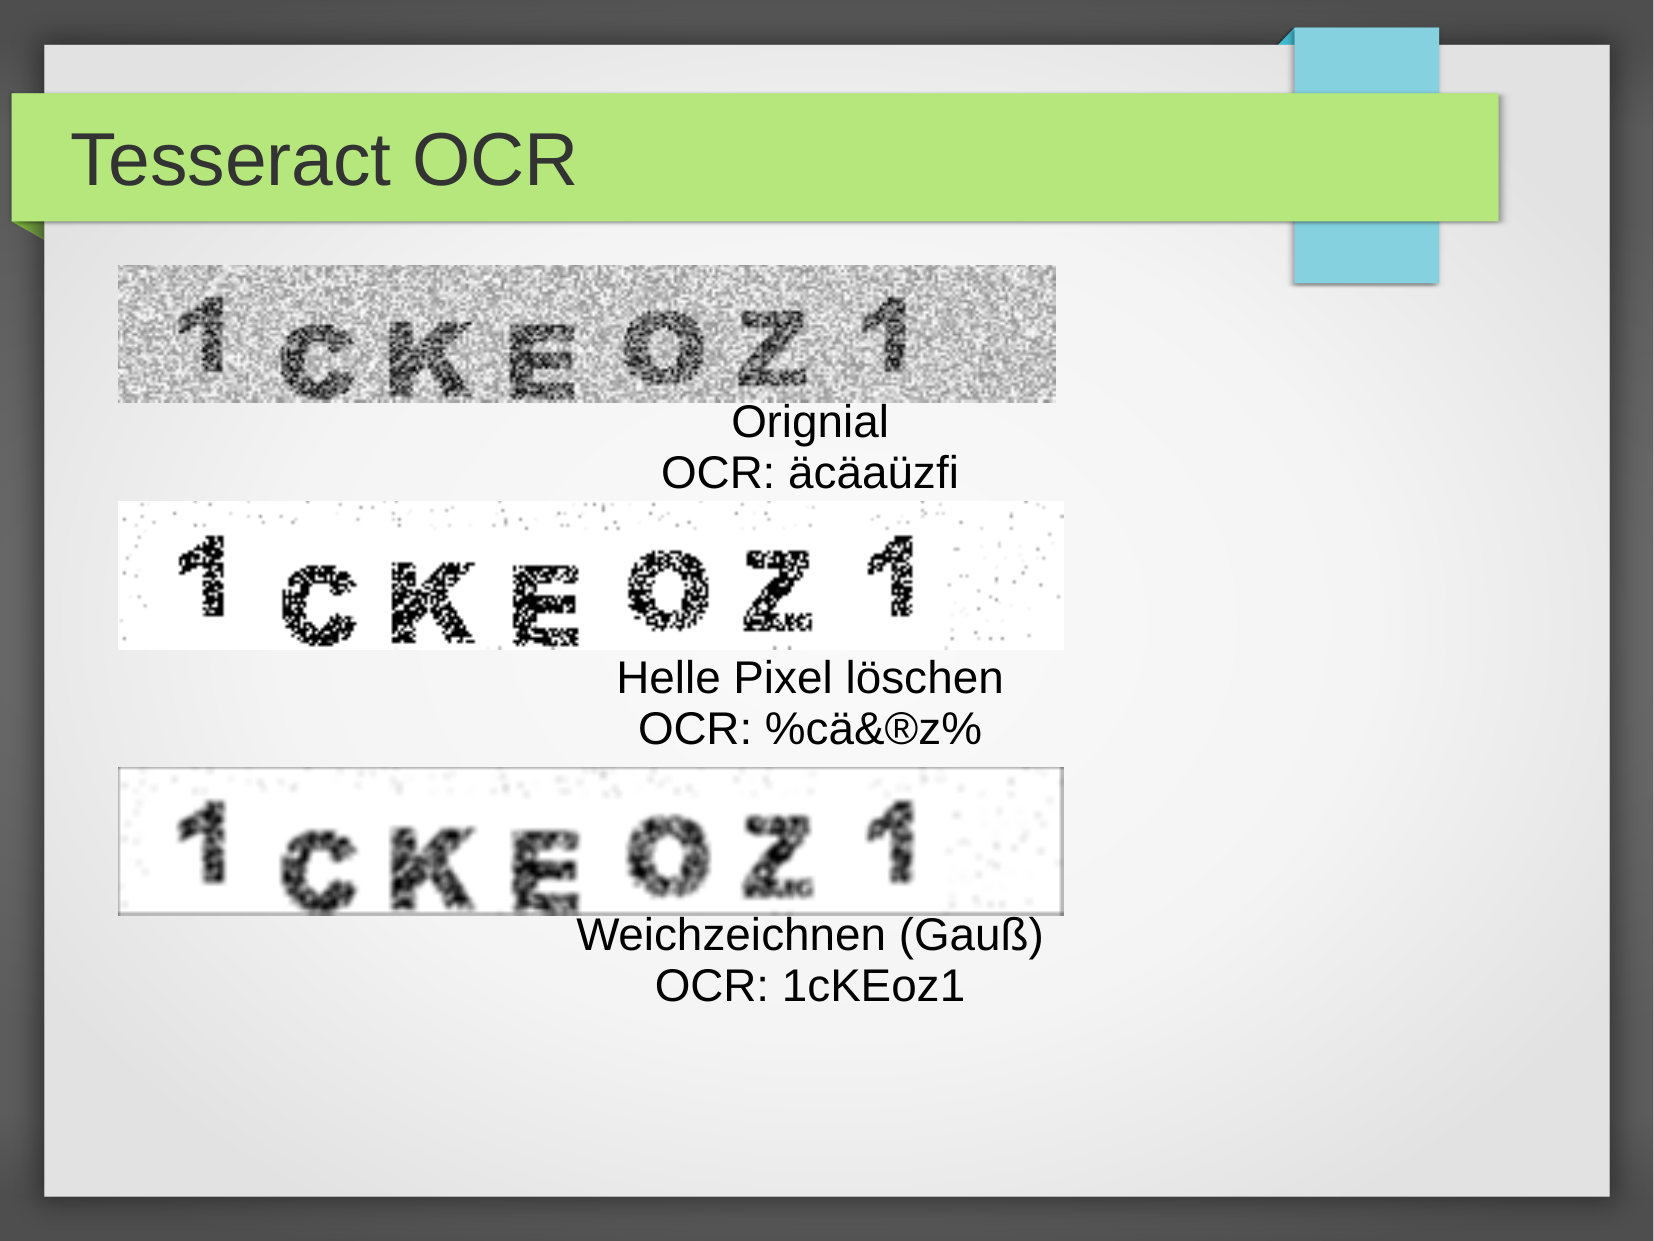

# Tesseract OCR
Orignial
OCR: äcäaüzﬁ
Helle Pixel löschen
OCR: %cä&®z%
Weichzeichnen (Gauß)
OCR: 1cKEoz1